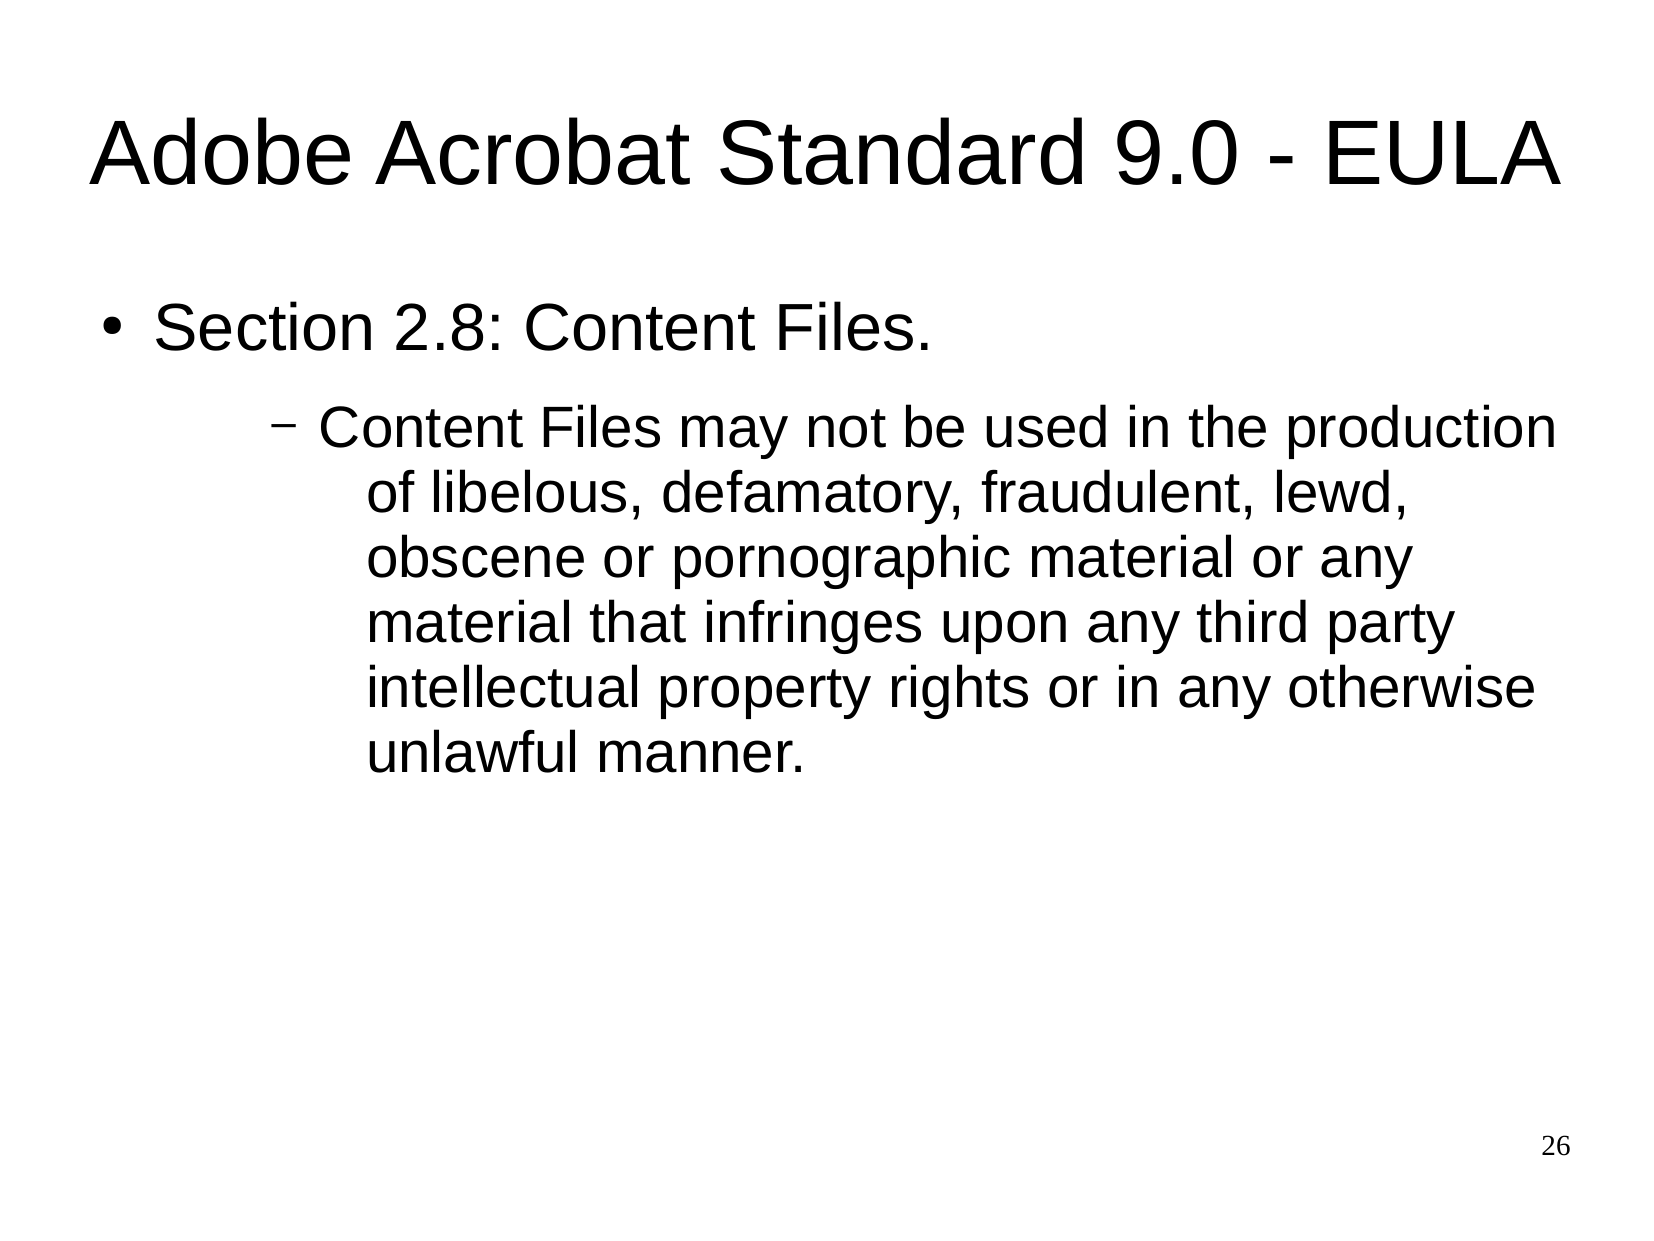

# Adobe Acrobat Standard 9.0 - EULA
Section 2.8: Content Files.
Content Files may not be used in the production of libelous, defamatory, fraudulent, lewd, obscene or pornographic material or any material that infringes upon any third party intellectual property rights or in any otherwise unlawful manner.
26